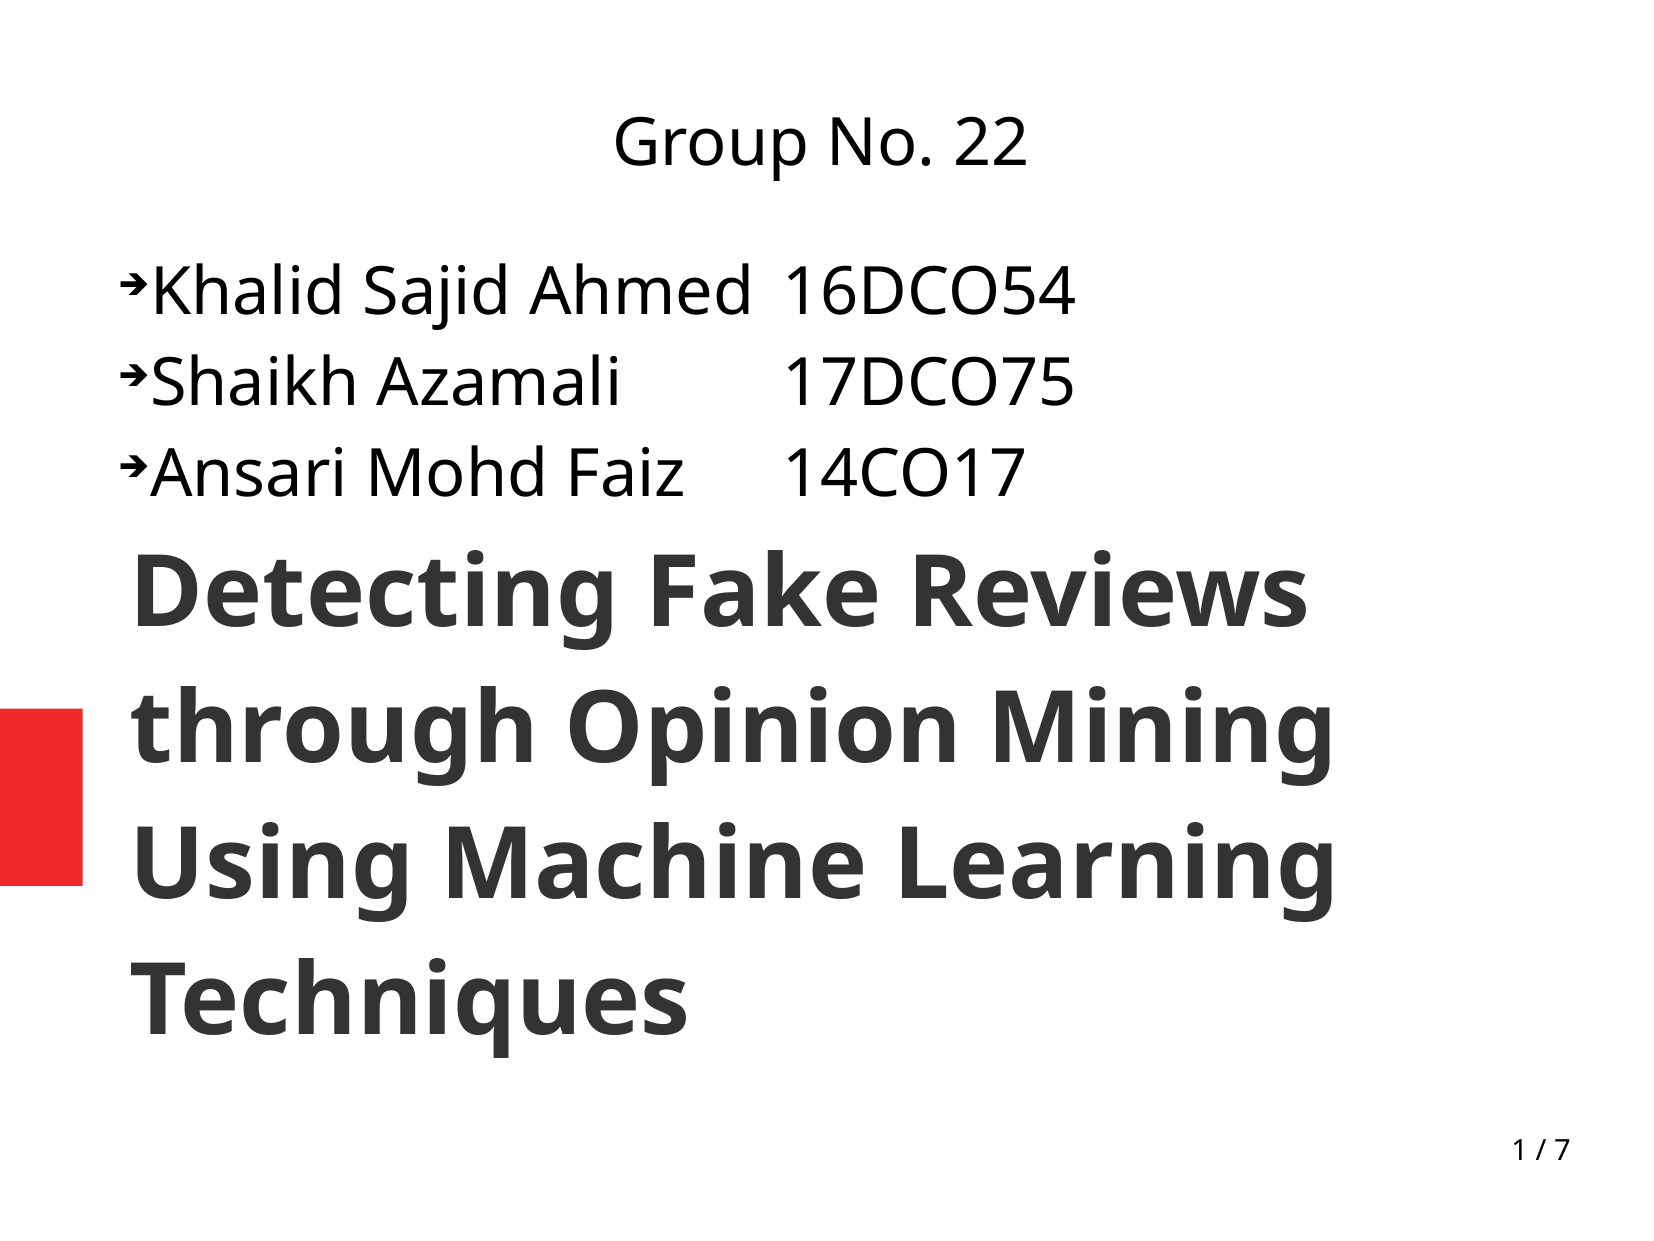

Group No. 22
Khalid Sajid Ahmed	16DCO54
Shaikh Azamali			17DCO75
Ansari Mohd Faiz		14CO17
# Detecting Fake Reviews through Opinion Mining Using Machine Learning Techniques
1